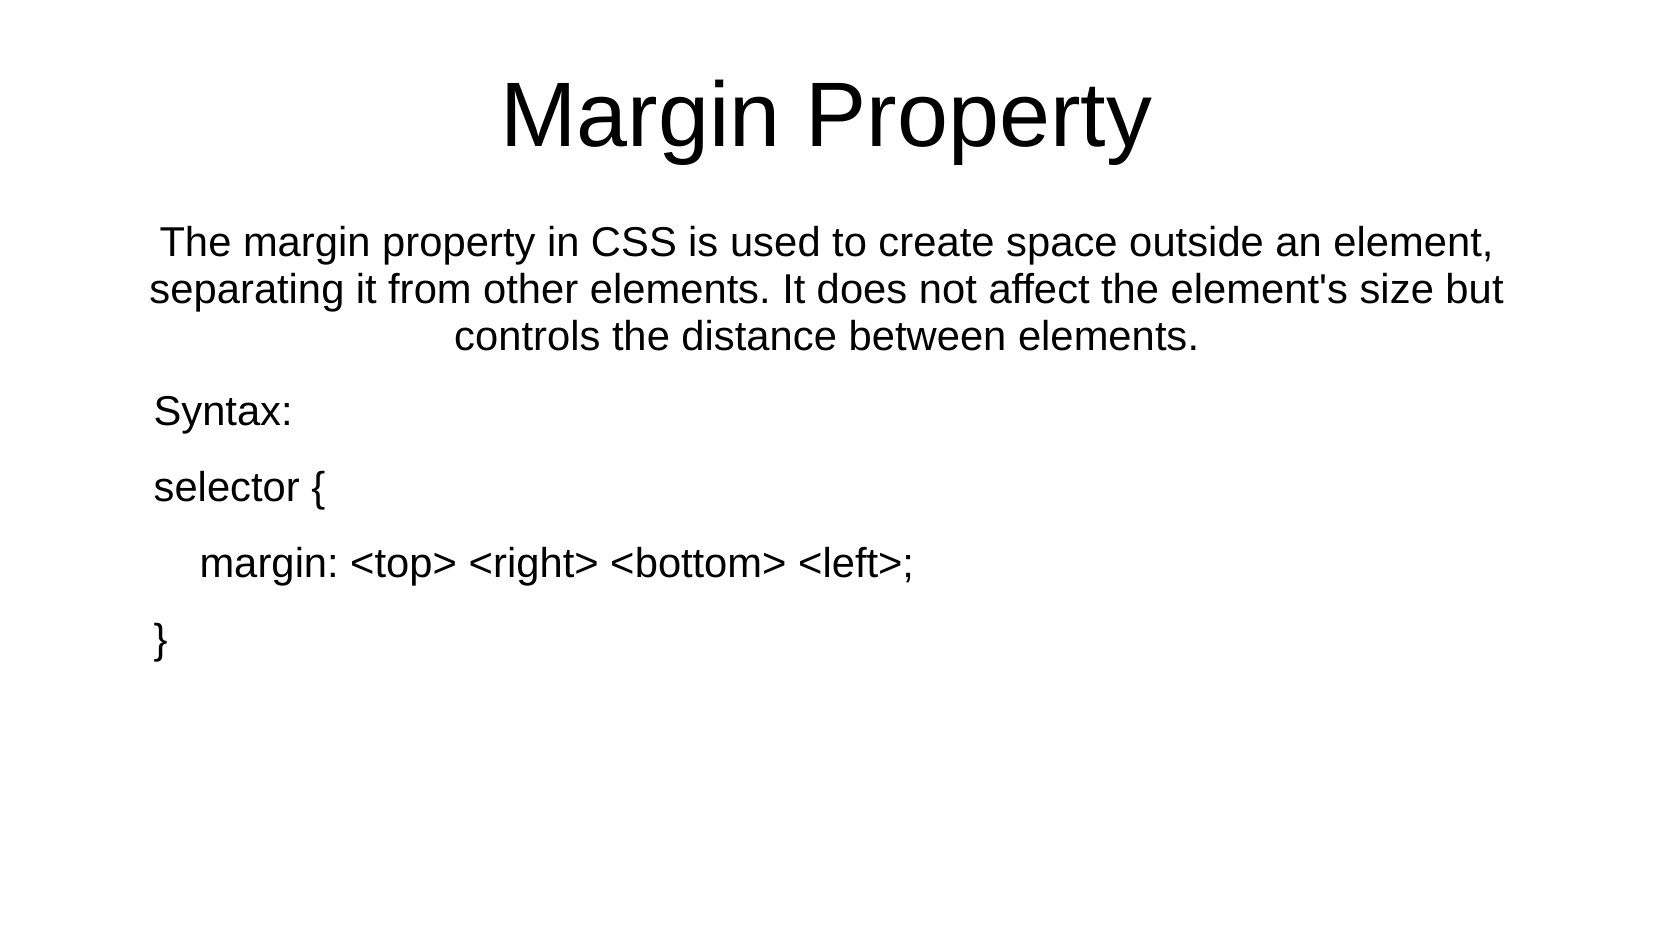

# Margin Property
The margin property in CSS is used to create space outside an element, separating it from other elements. It does not affect the element's size but controls the distance between elements.
Syntax:
selector {
 margin: <top> <right> <bottom> <left>;
}